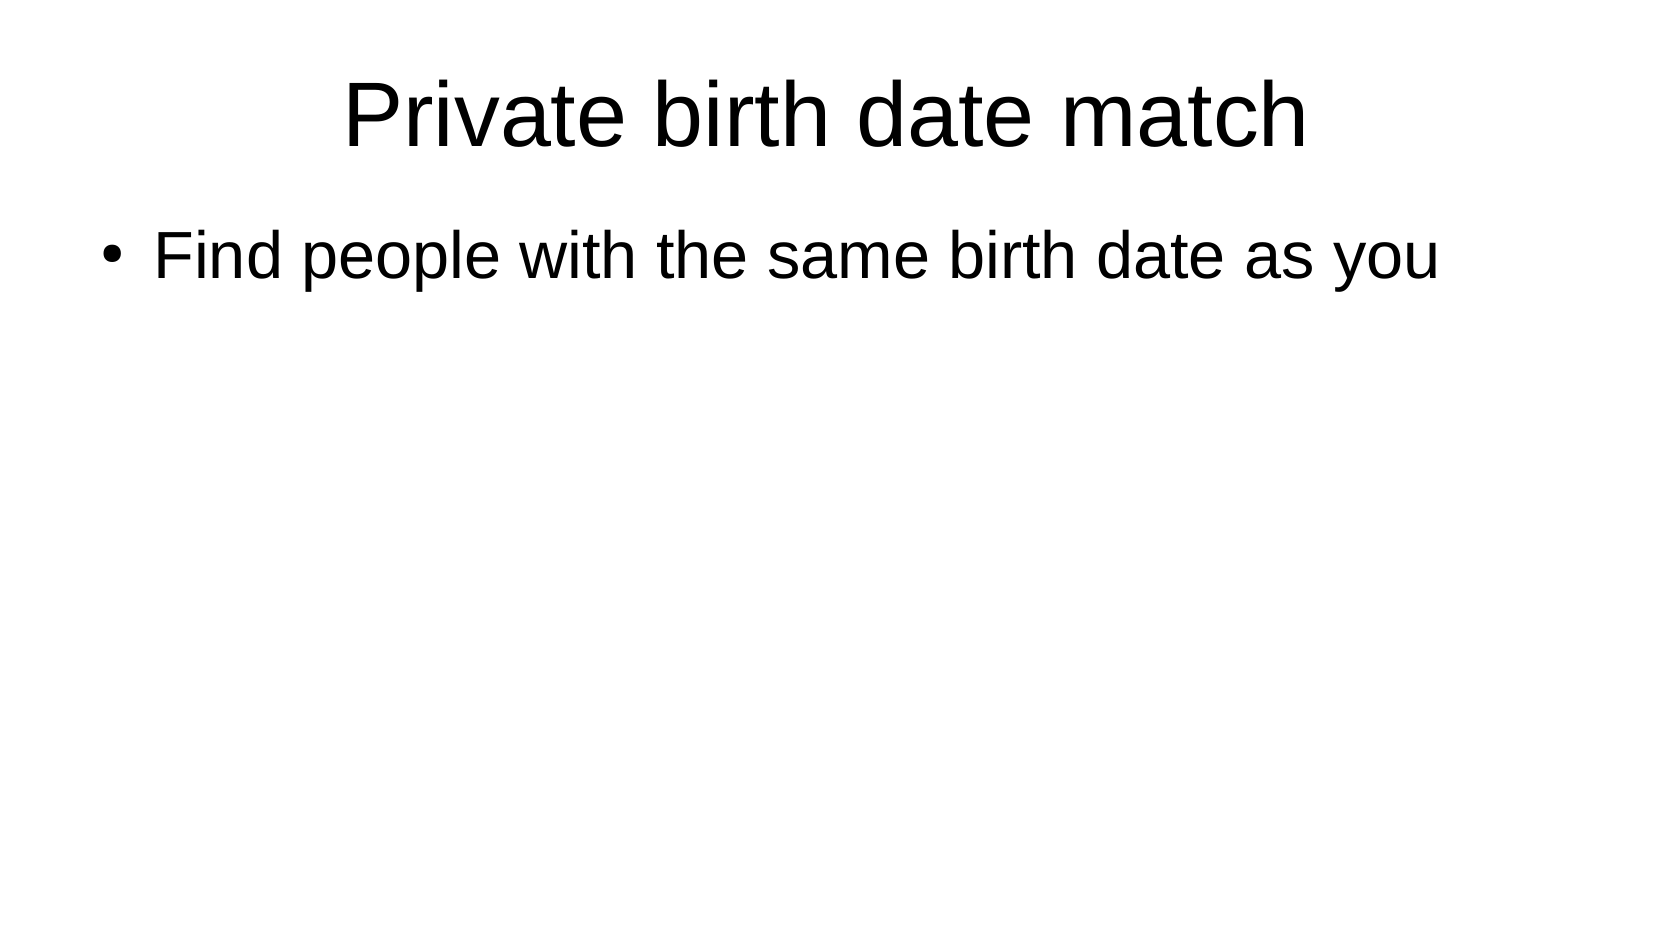

# Private birth date match
Find people with the same birth date as you